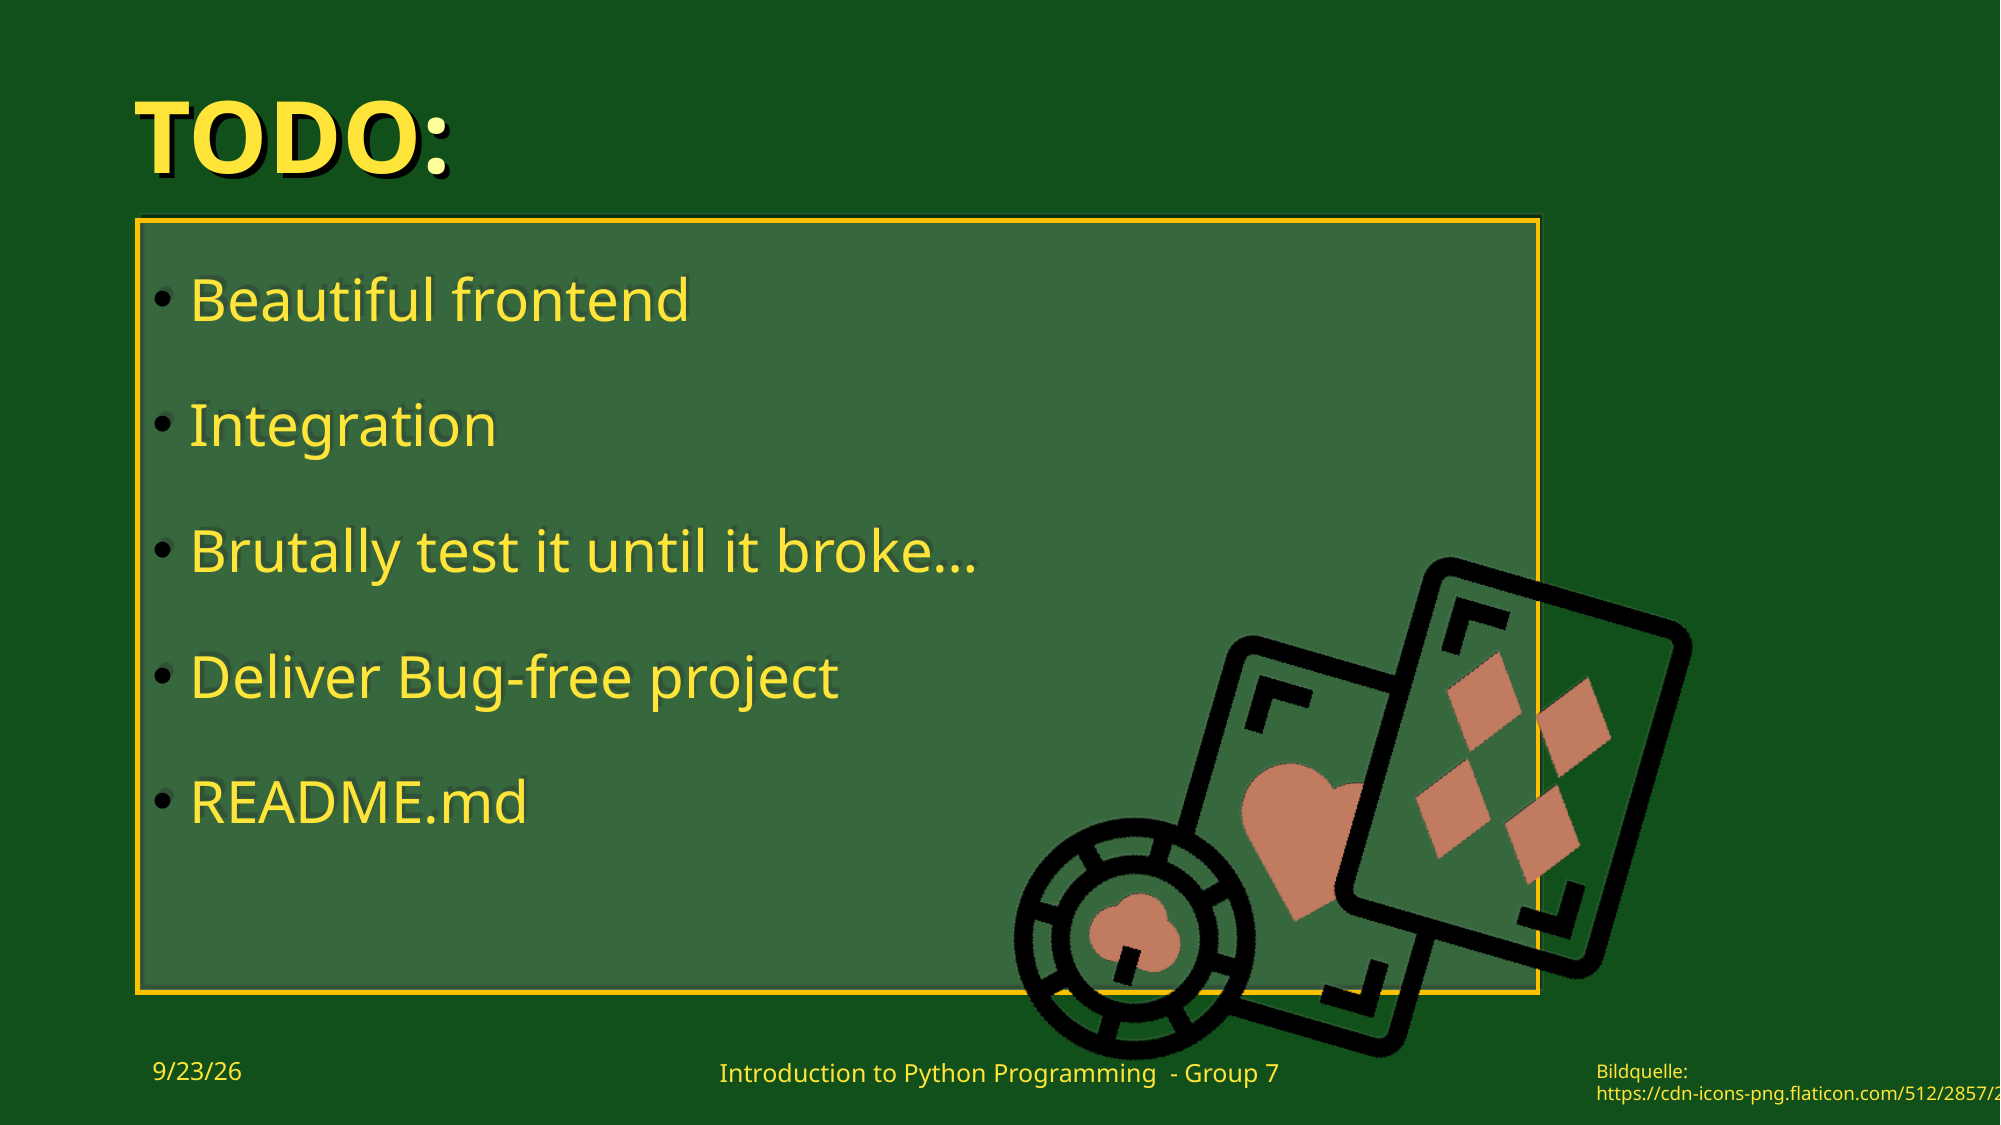

TODO:
# Beautiful frontend
Integration
Brutally test it until it broke…
Deliver Bug-free project
README.md
Introduction to Python Programming - Group 7
Bildquelle: https://cdn-icons-png.flaticon.com/512/2857/2857100.png